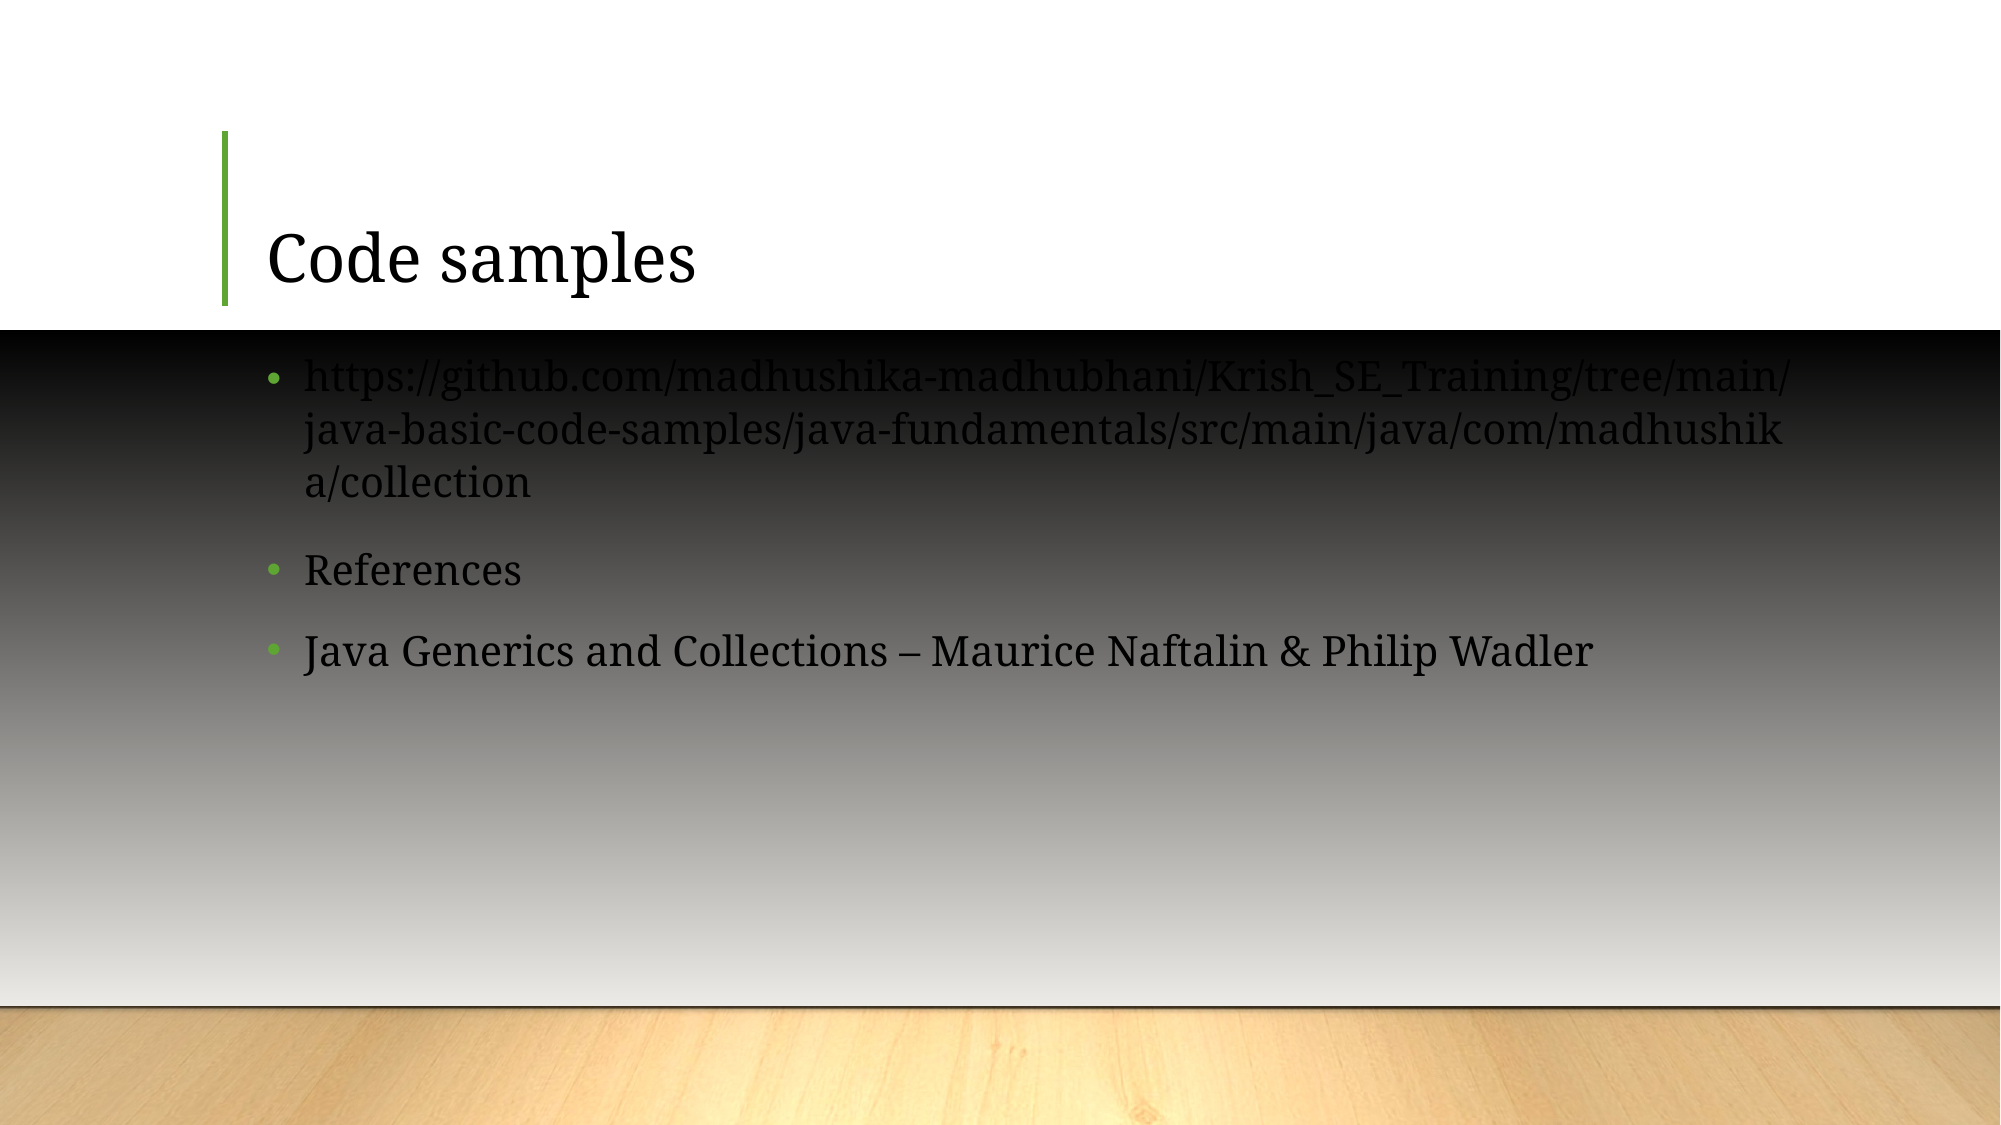

# Code samples
https://github.com/madhushika-madhubhani/Krish_SE_Training/tree/main/java-basic-code-samples/java-fundamentals/src/main/java/com/madhushika/collection
References
Java Generics and Collections – Maurice Naftalin & Philip Wadler